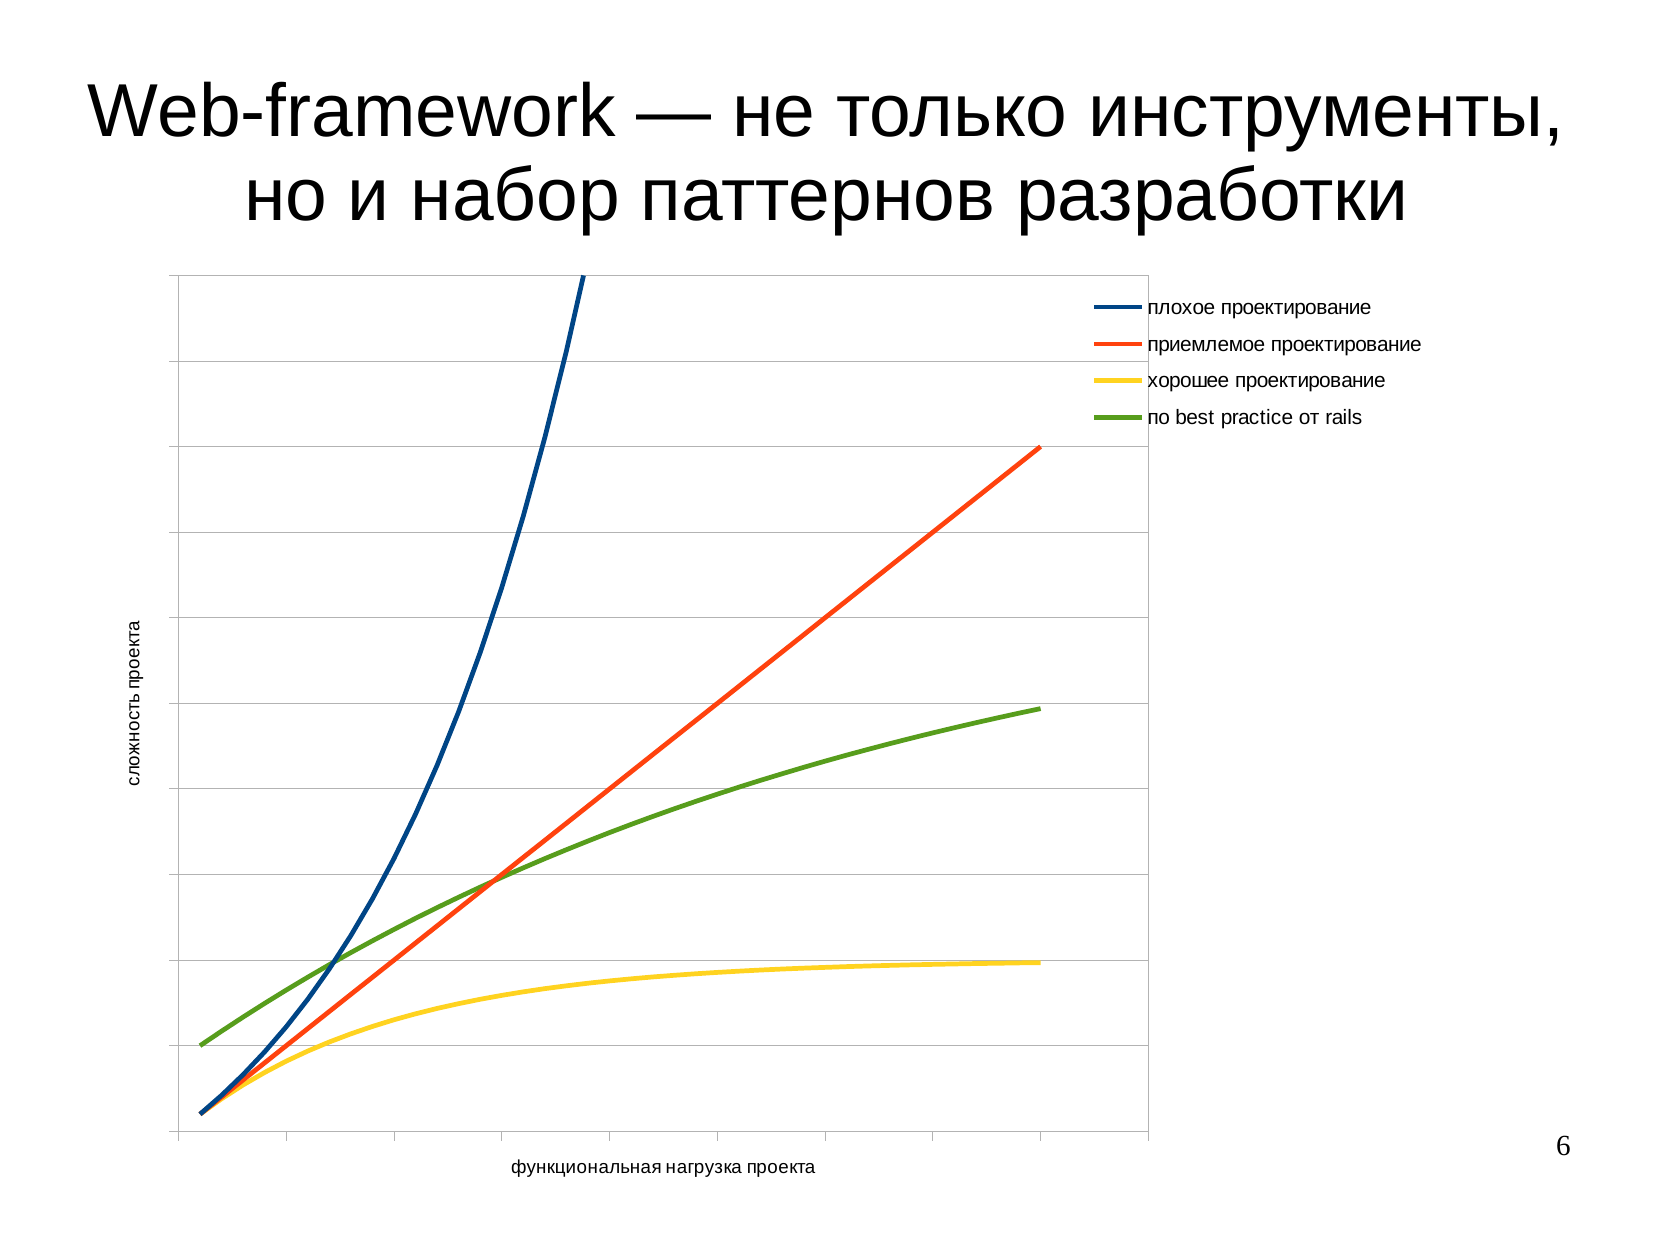

# Web-framework — не только инструменты, но и набор паттернов разработки
### Chart
| Category | плохое проектирование | приемлемое проектирование | хорошее проектирование | по best practice от rails |
|---|---|---|---|---|6